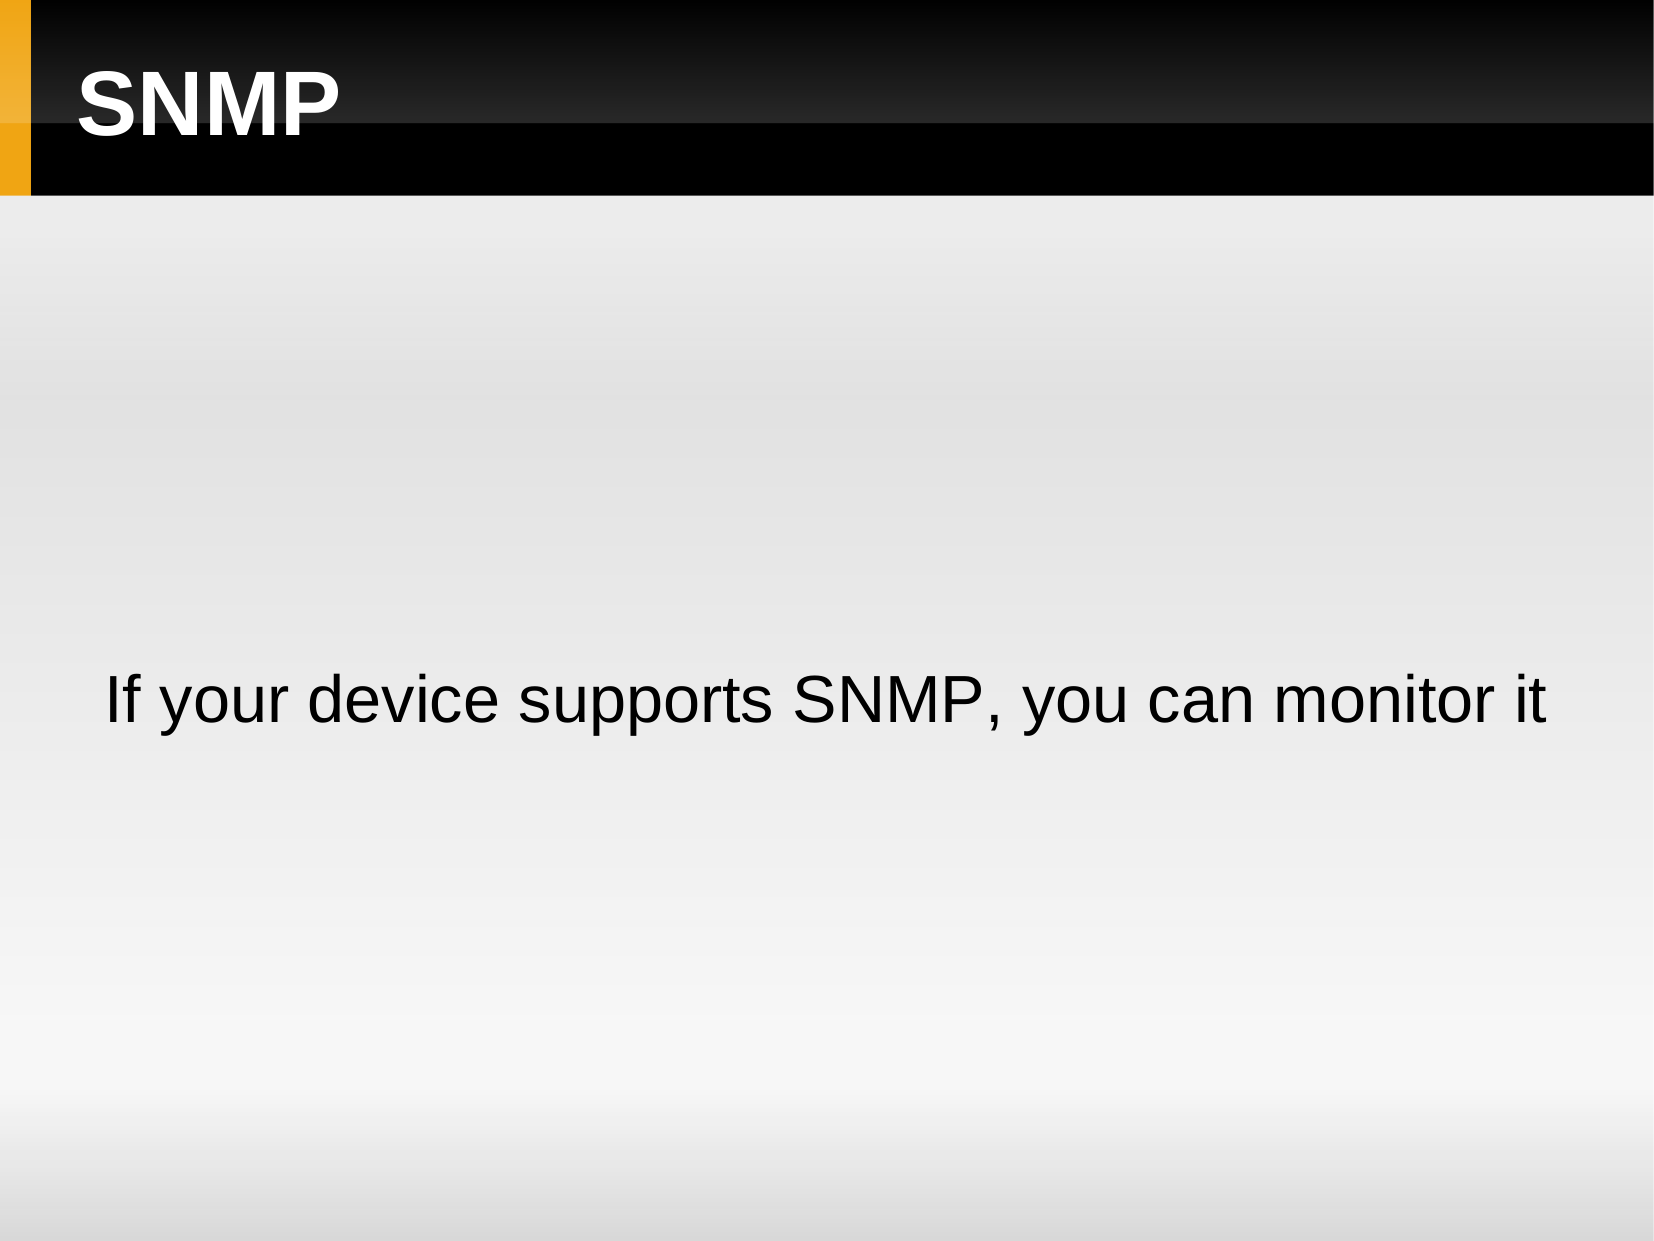

# SNMP
If your device supports SNMP, you can monitor it